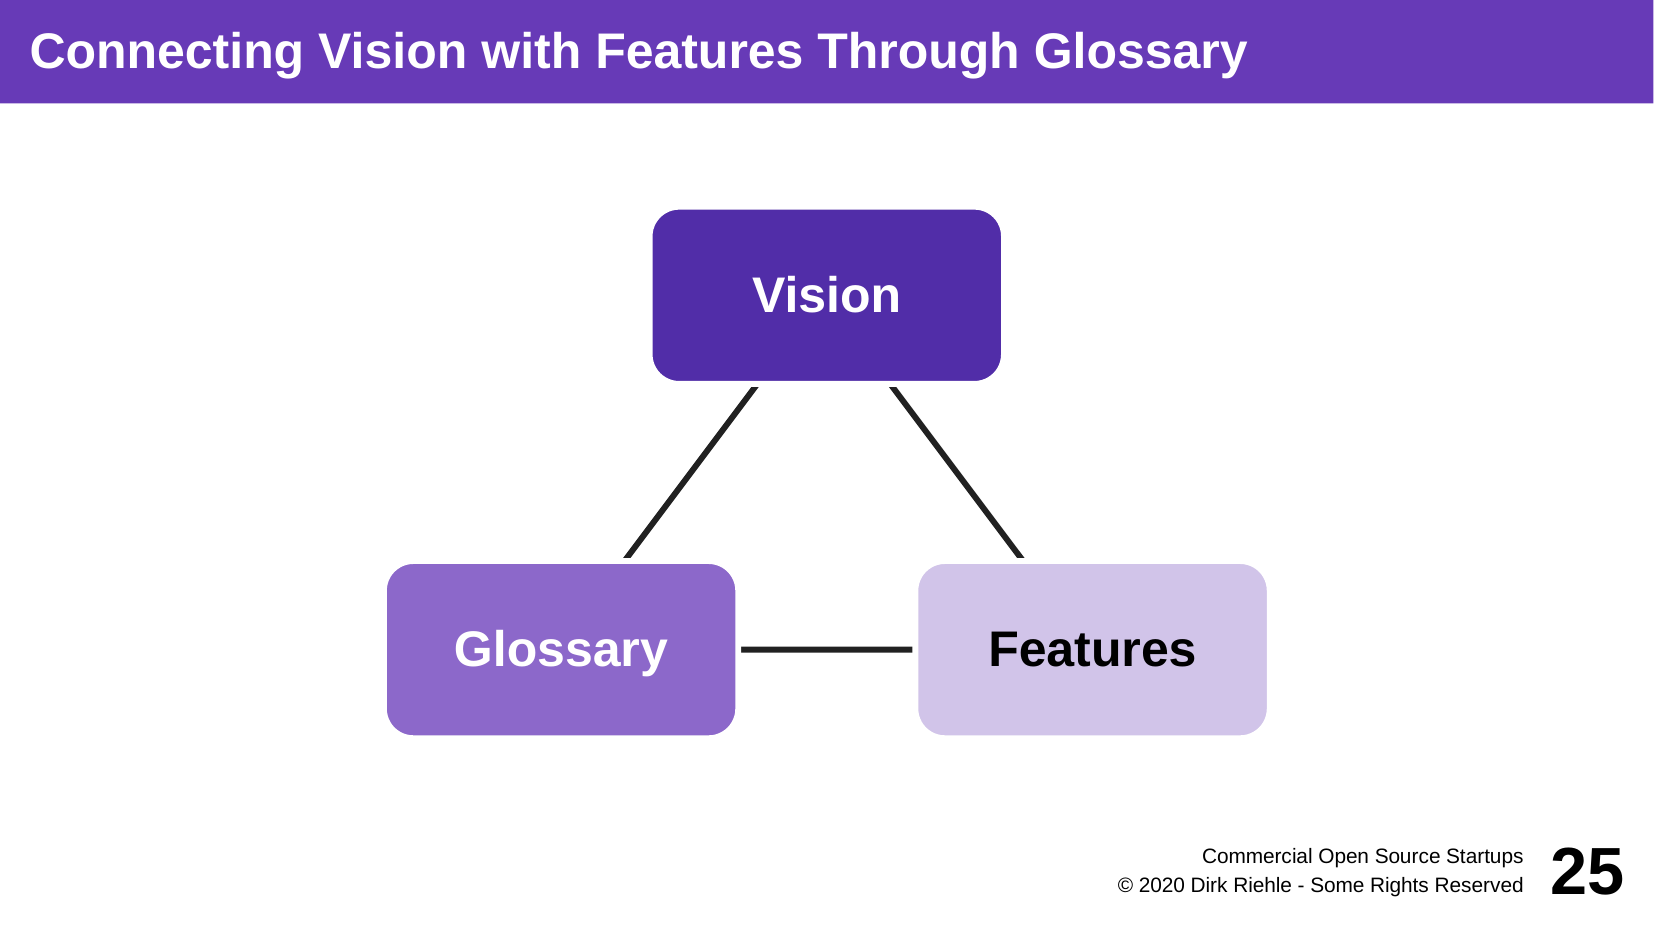

# Connecting Vision with Features Through Glossary
Vision
Glossary
Features
Commercial Open Source Startups
25
© 2020 Dirk Riehle - Some Rights Reserved